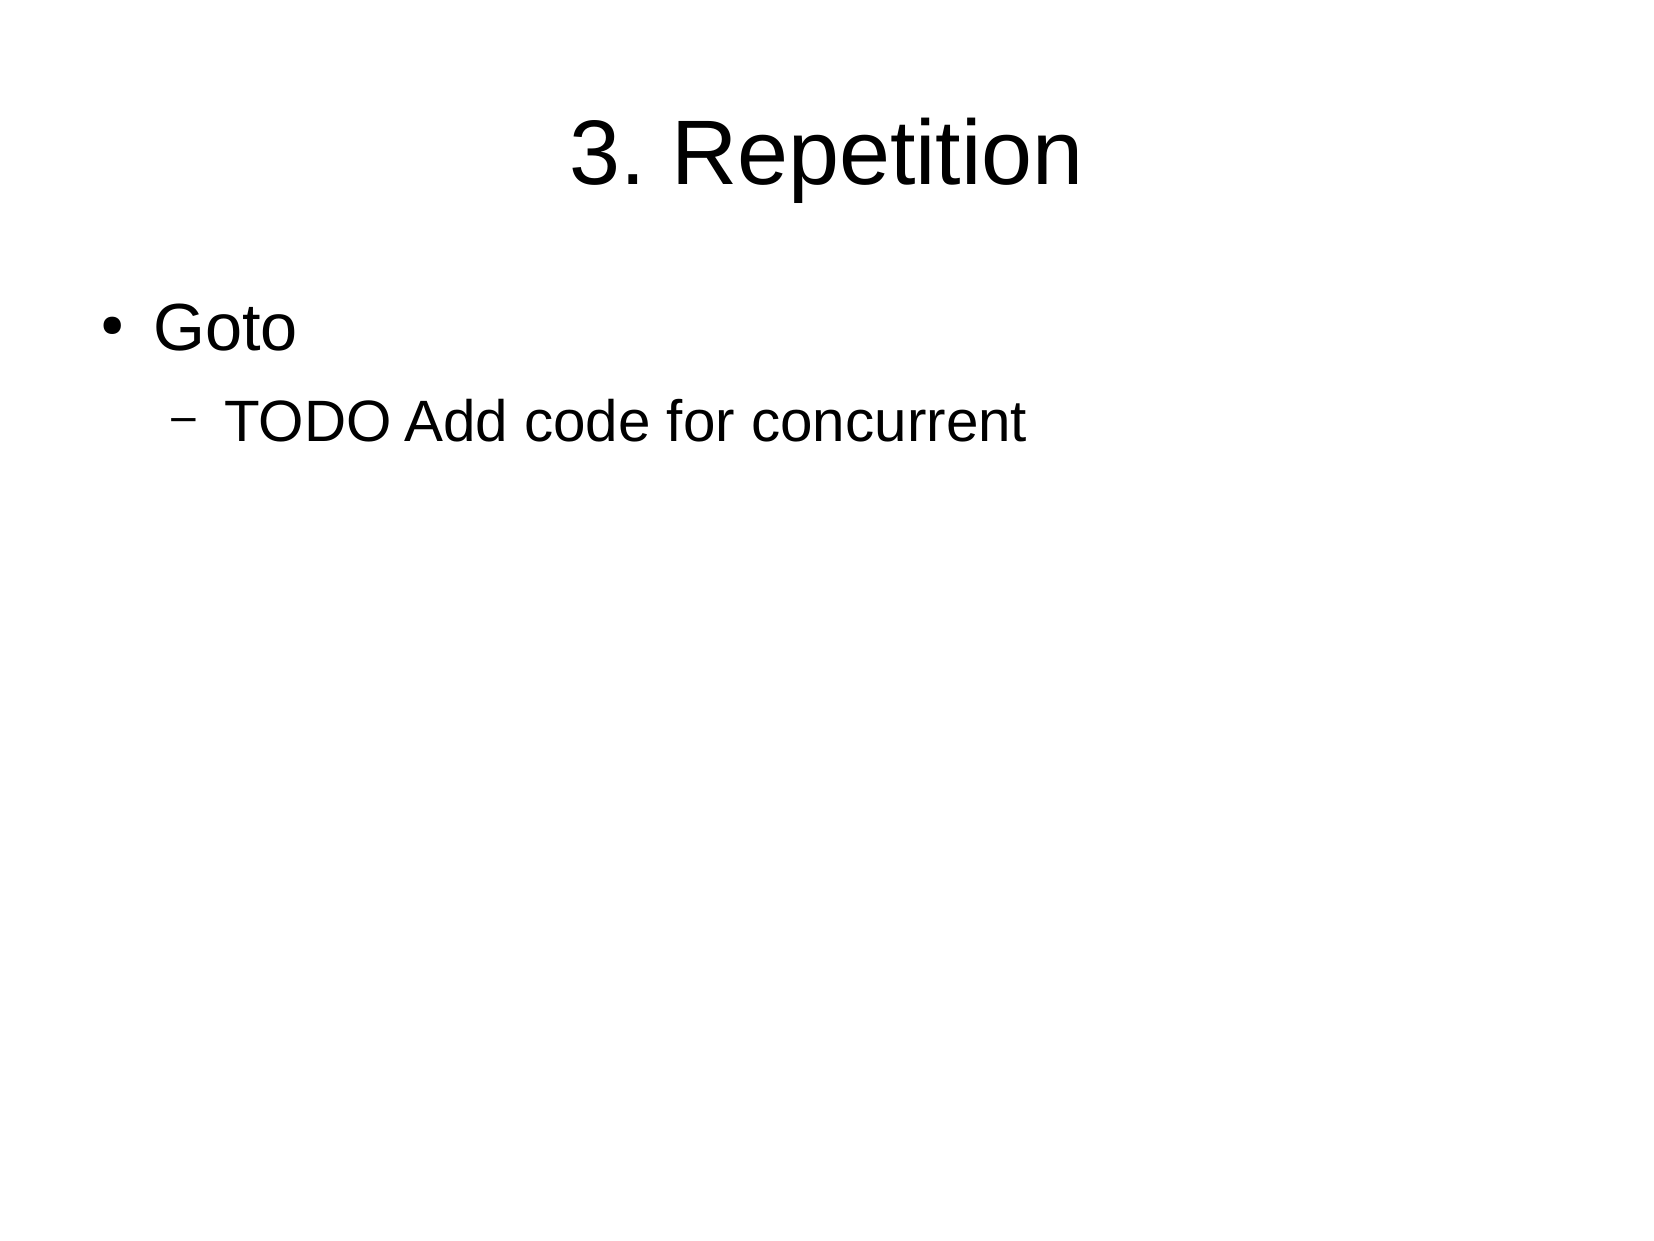

# 3. Repetition
Goto
TODO Add code for concurrent